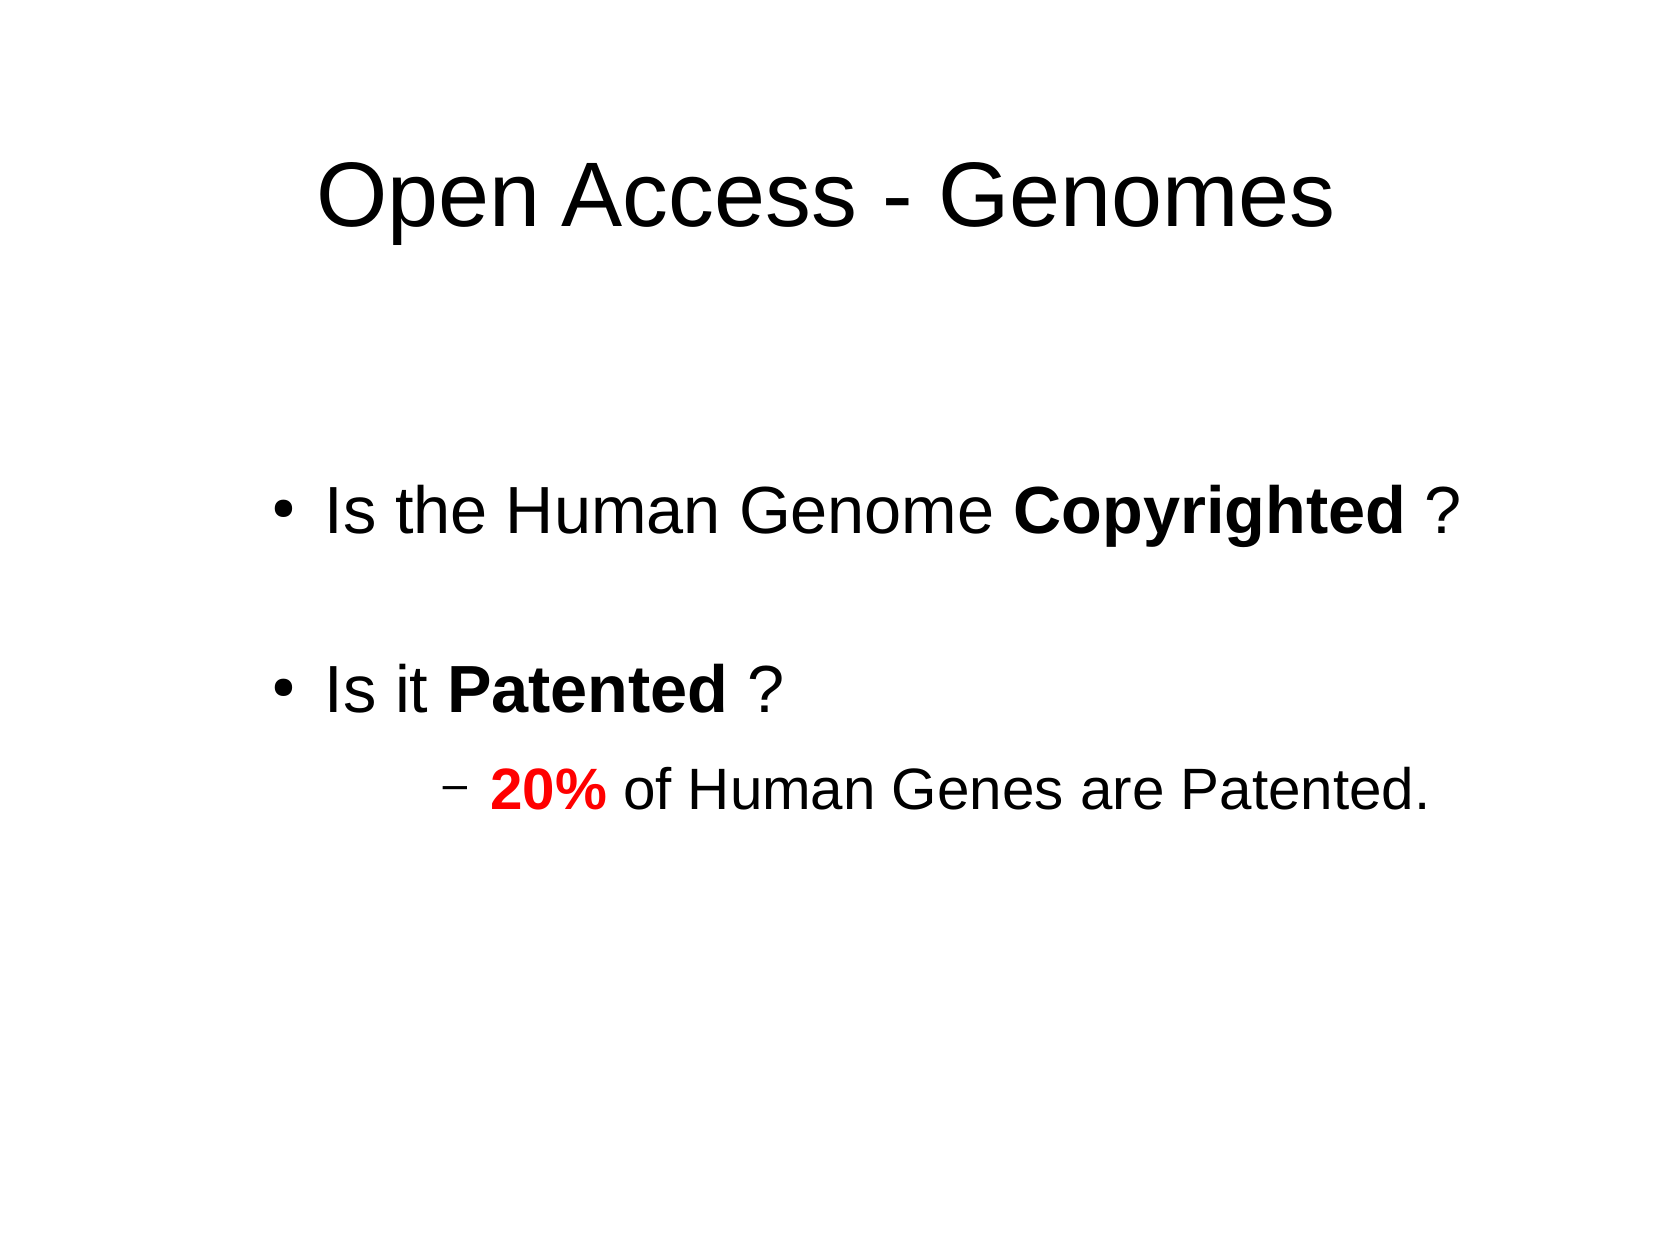

# Open Access - Genomes
Is the Human Genome Copyrighted ?
Is it Patented ?
20% of Human Genes are Patented.